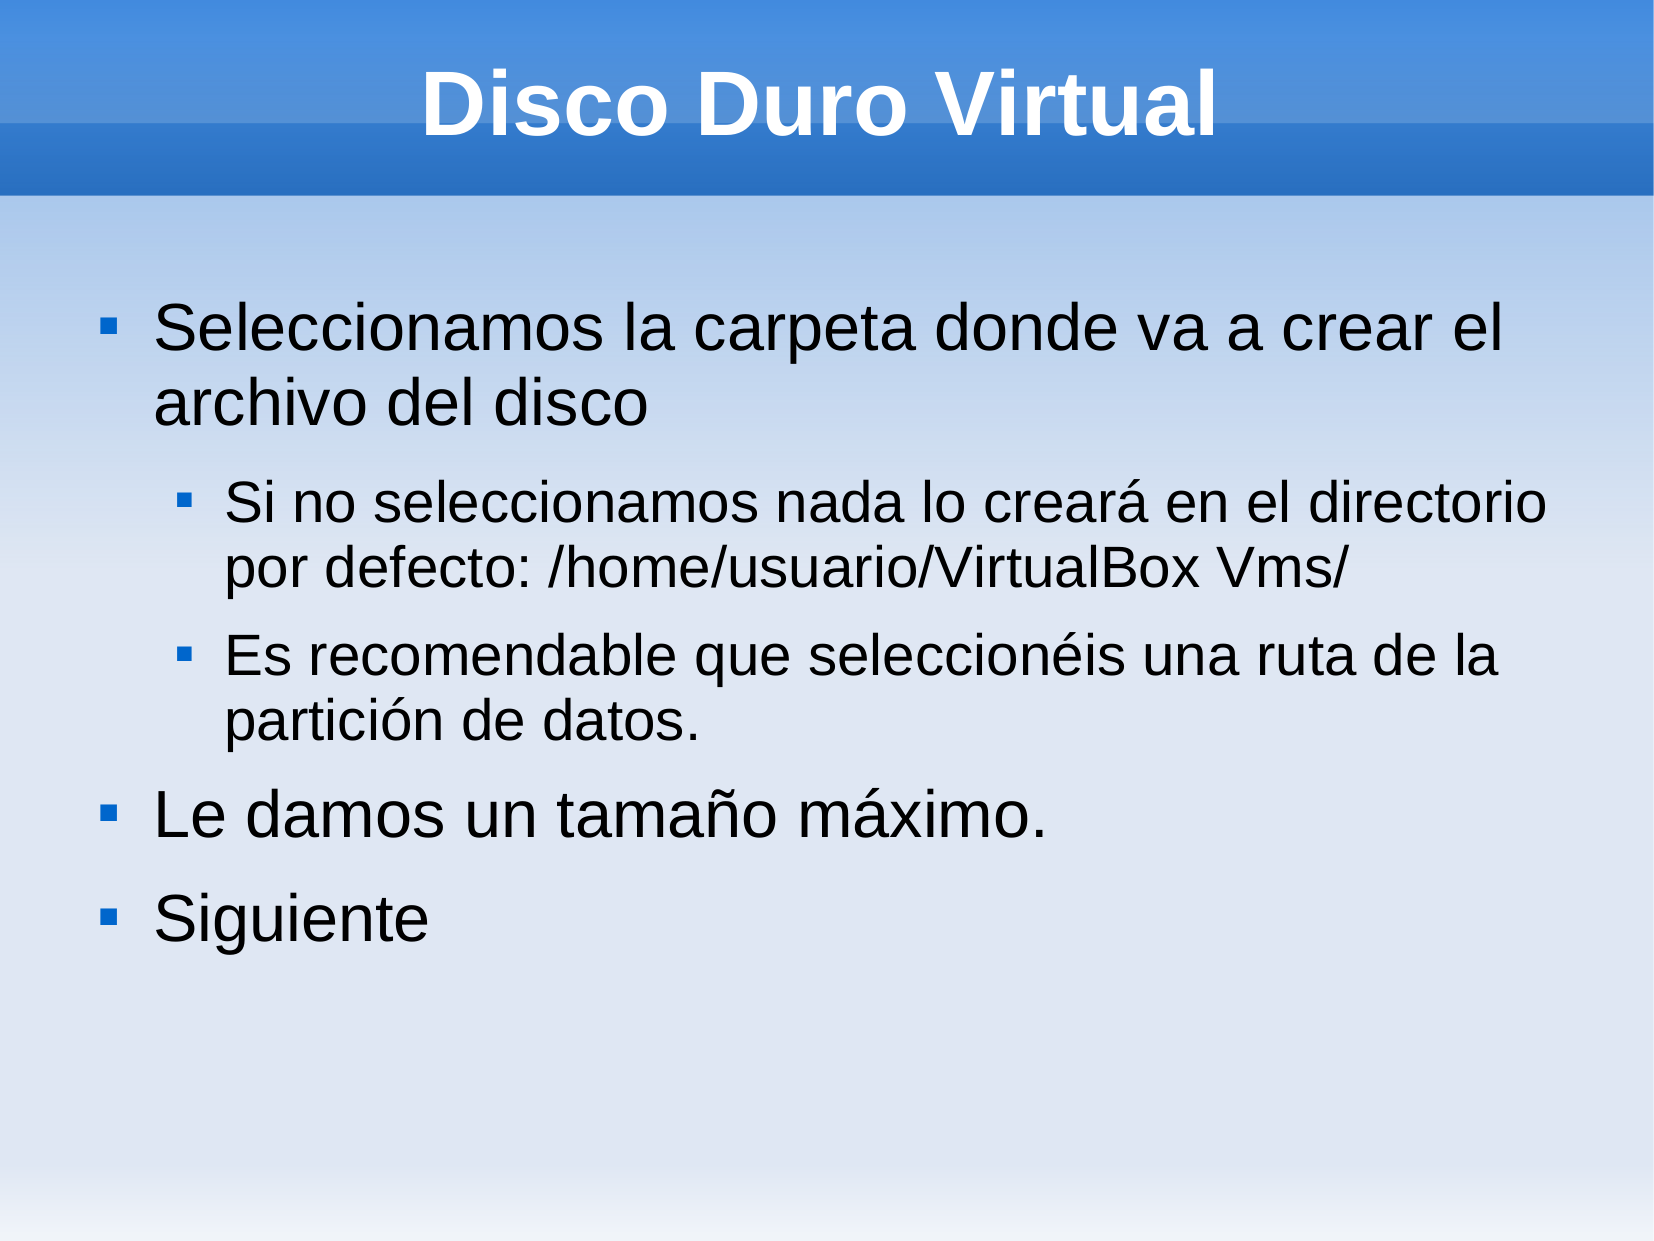

# Disco Duro Virtual
Seleccionamos la carpeta donde va a crear el archivo del disco
Si no seleccionamos nada lo creará en el directorio por defecto: /home/usuario/VirtualBox Vms/
Es recomendable que seleccionéis una ruta de la partición de datos.
Le damos un tamaño máximo.
Siguiente